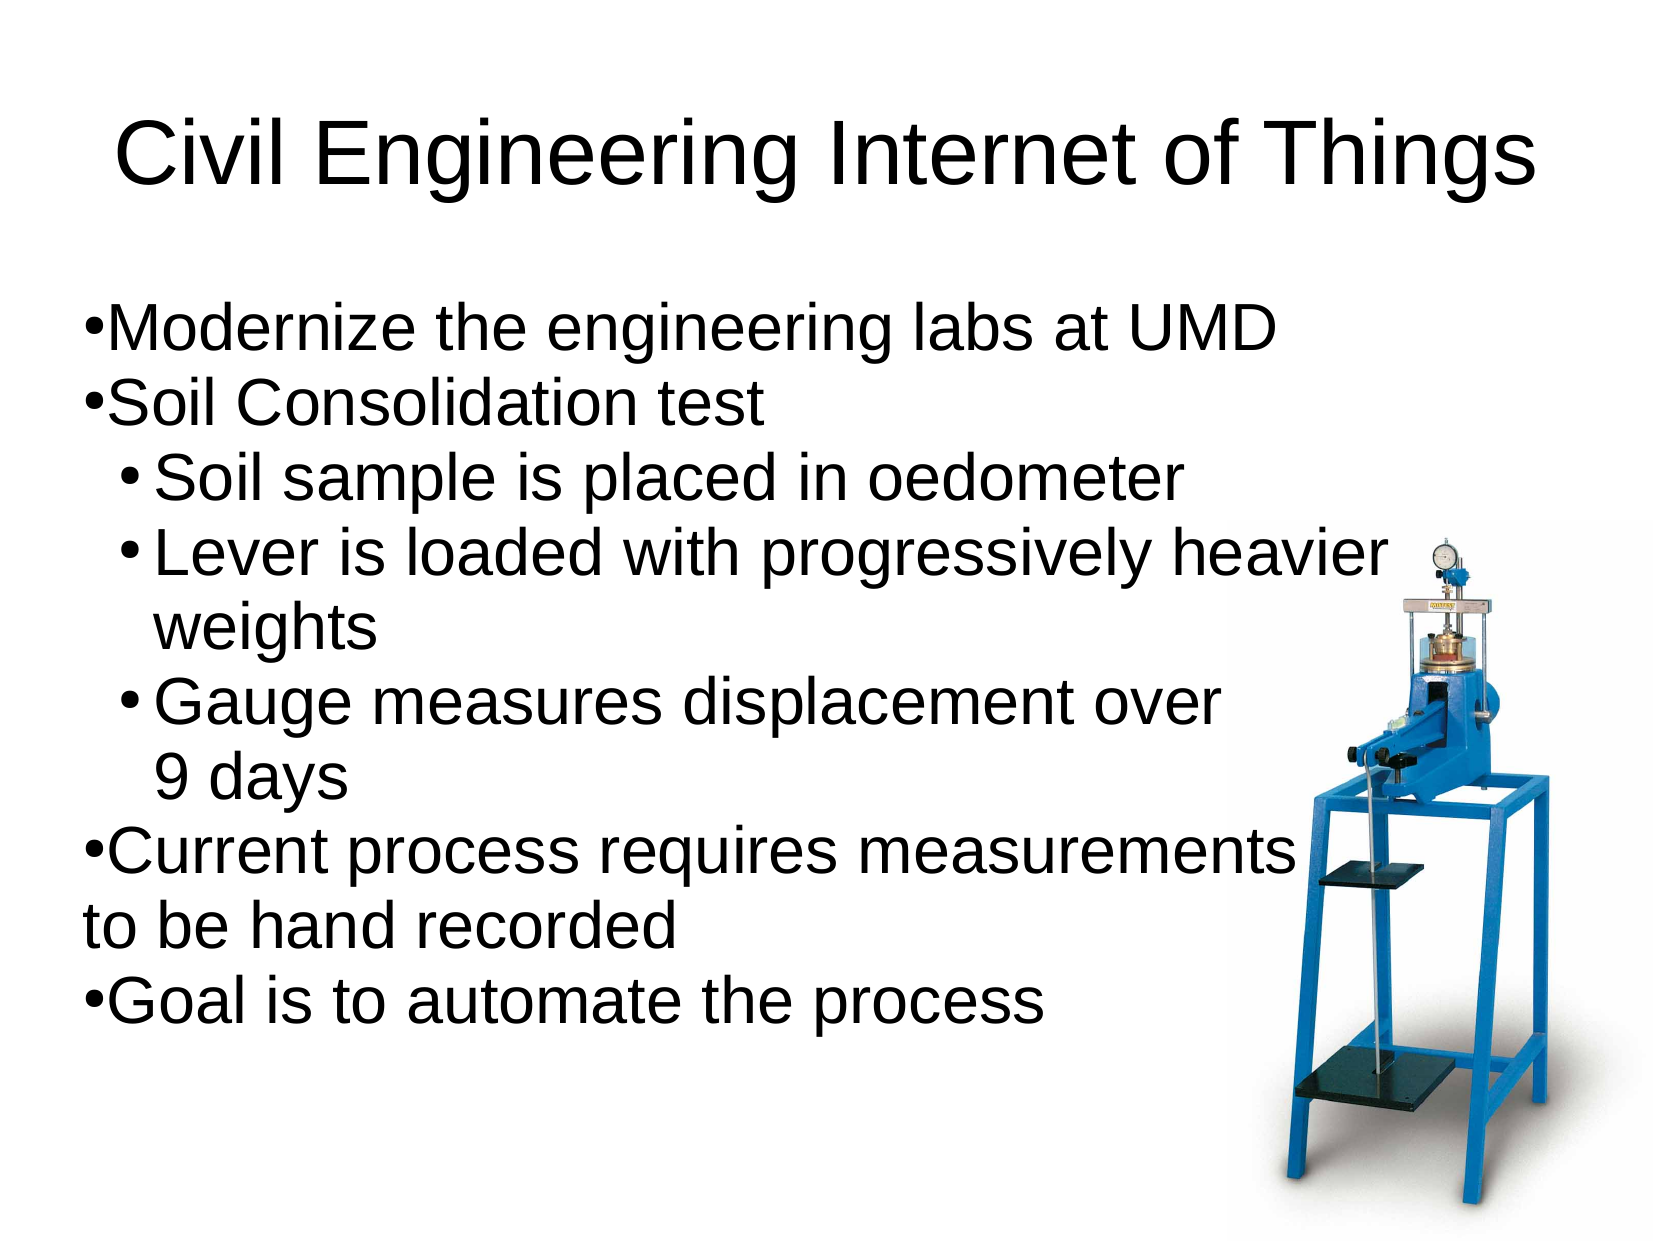

# Civil Engineering Internet of Things
Modernize the engineering labs at UMD
Soil Consolidation test
Soil sample is placed in oedometer
Lever is loaded with progressively heavier weights
Gauge measures displacement over
9 days
Current process requires measurements
to be hand recorded
Goal is to automate the process